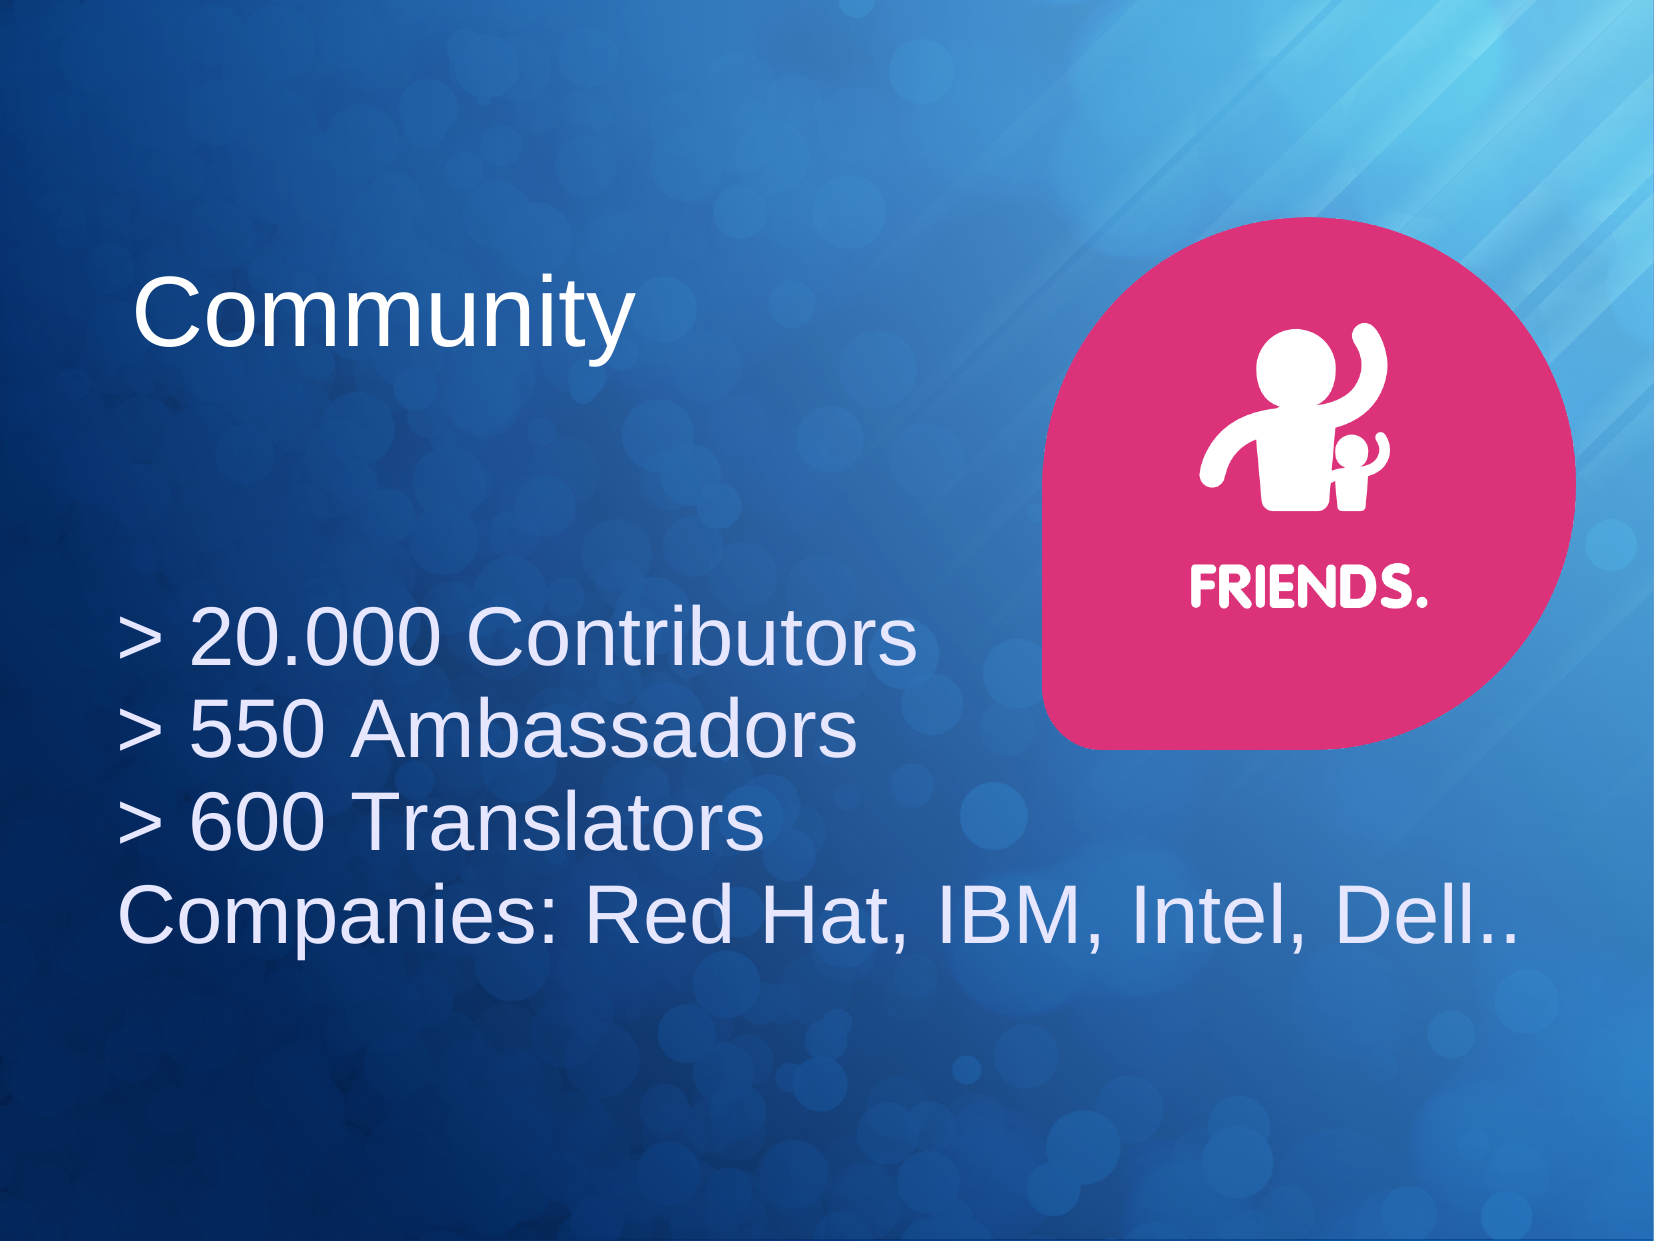

> 20.000 Contributors
> 550 Ambassadors
> 600 Translators
Companies: Red Hat, IBM, Intel, Dell..
Community